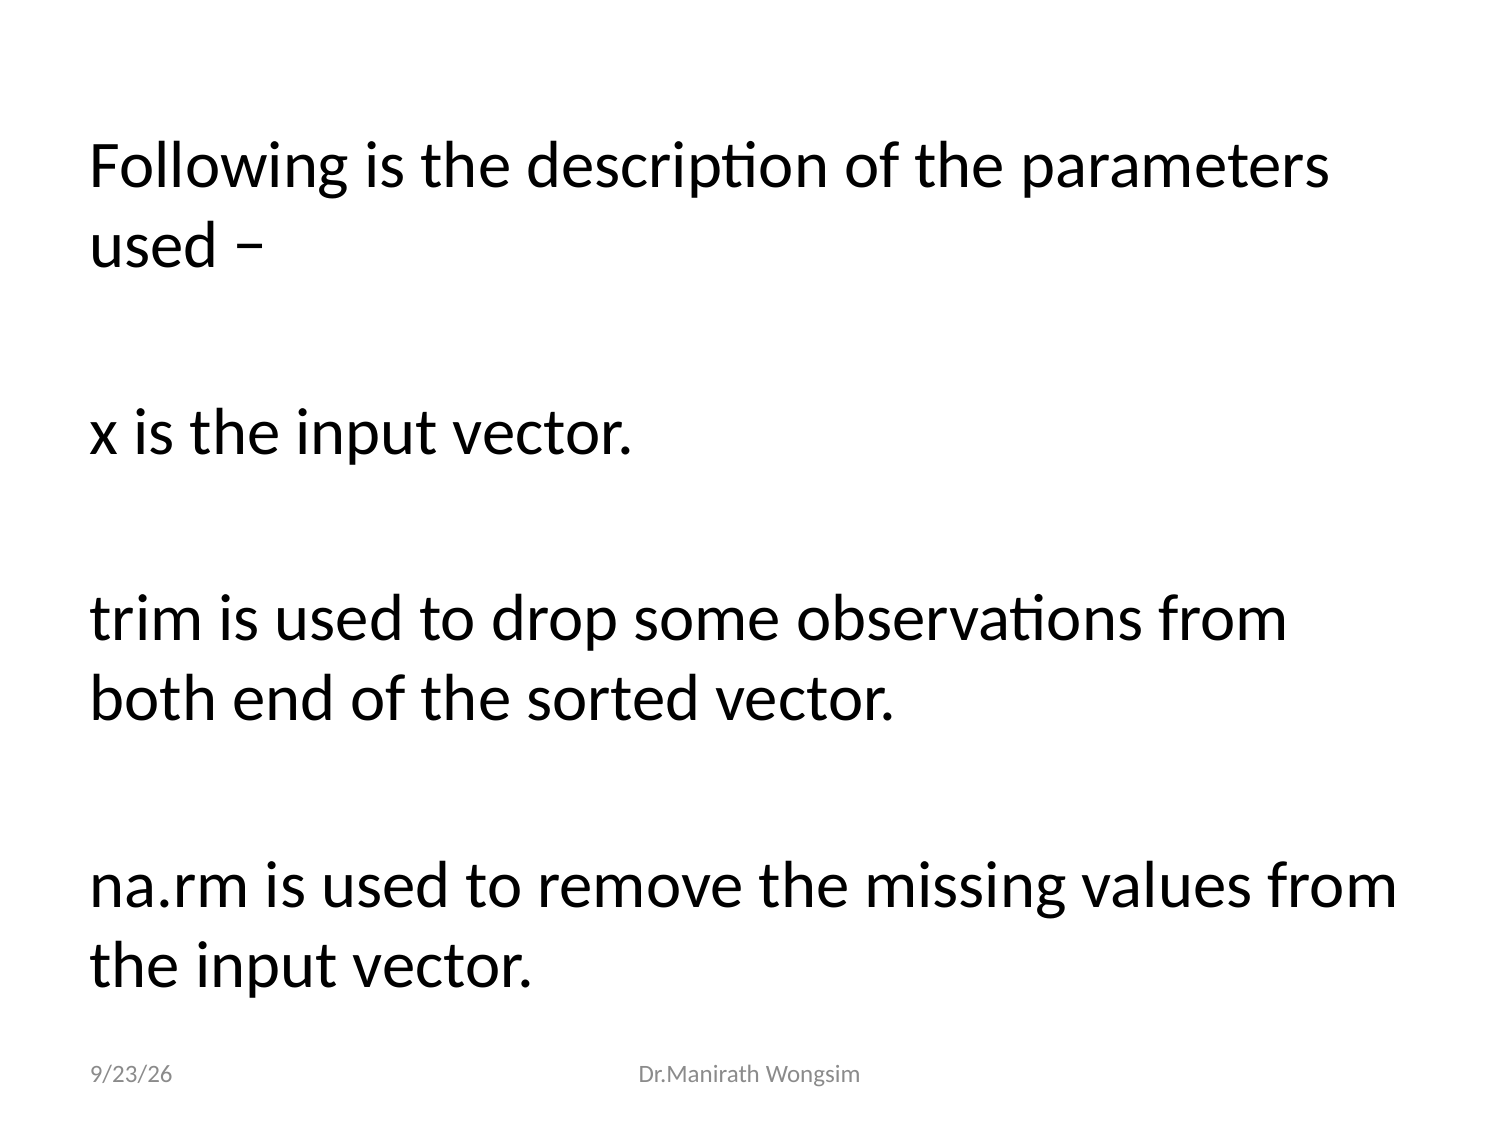

Following is the description of the parameters used −
x is the input vector.
trim is used to drop some observations from both end of the sorted vector.
na.rm is used to remove the missing values from the input vector.
Example
# Create a vector.
x <- c(12,7,3,4.2,18,2,54,-21,8,-5)
# Find Mean.
result.mean <- mean(x)
print(result.mean)
Dr.Manirath Wongsim